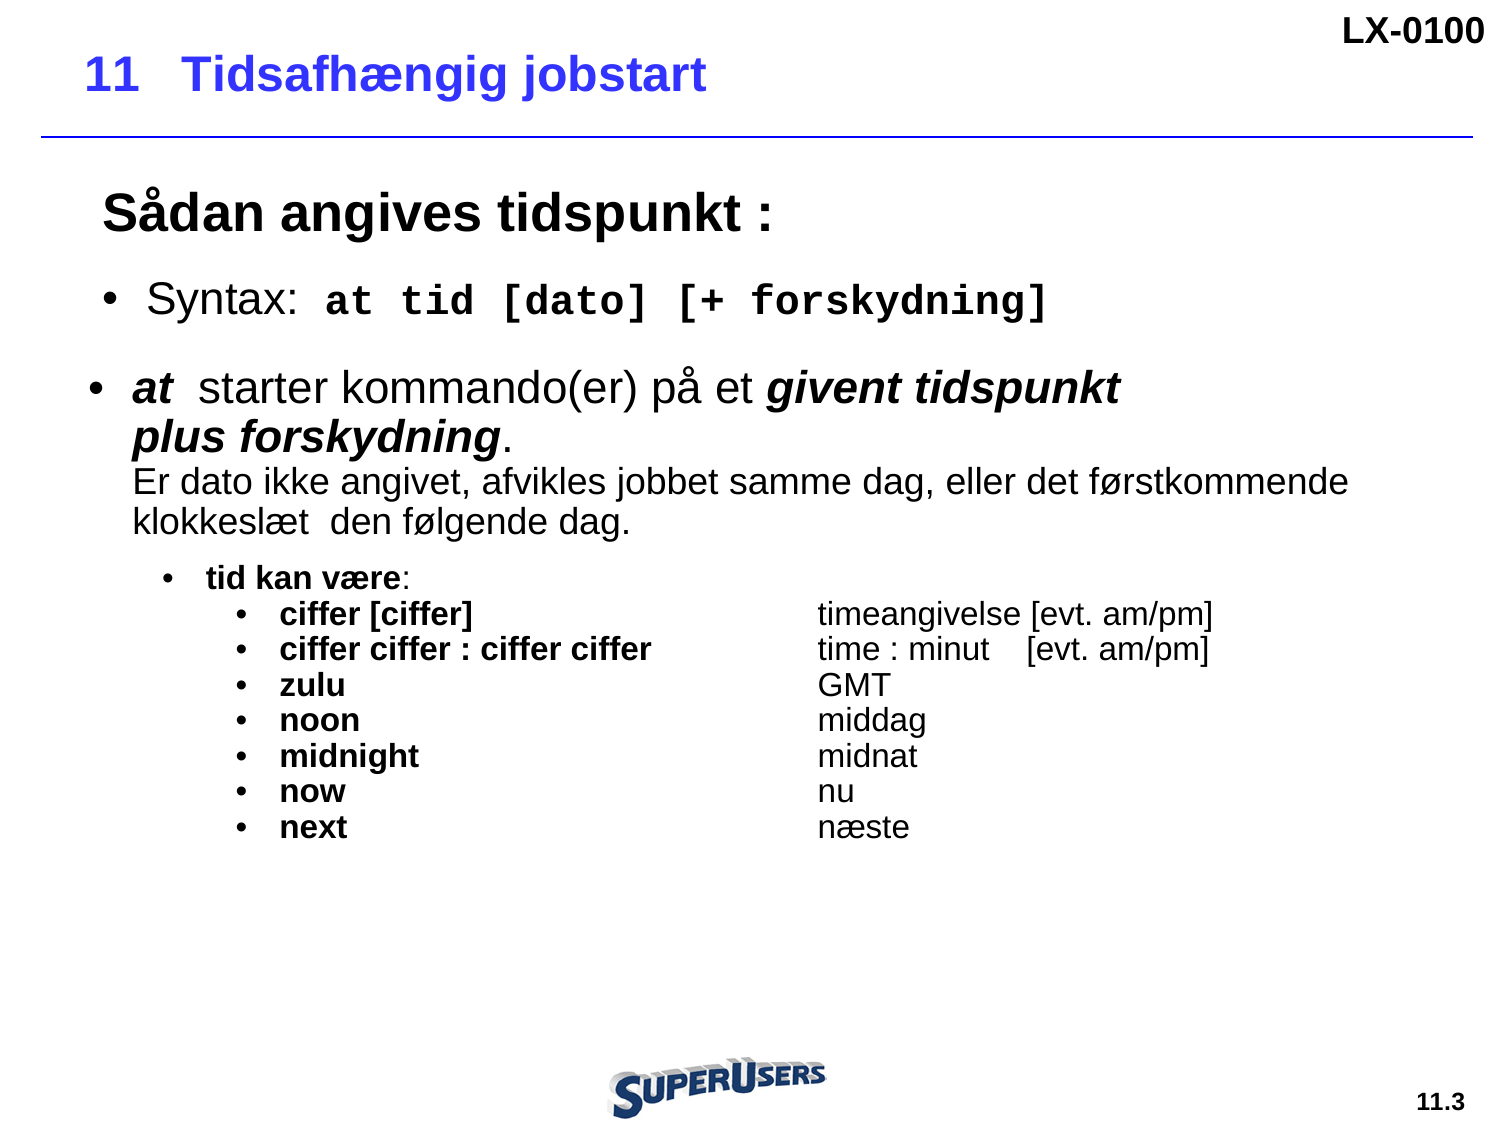

# 11 Tidsafhængig jobstart
Sådan angives tidspunkt :
Syntax: at tid [dato] [+ forskydning]
at starter kommando(er) på et givent tidspunkt
plus forskydning.
Er dato ikke angivet, afvikles jobbet samme dag, eller det førstkommende klokkeslæt den følgende dag.
tid kan være:
ciffer [ciffer] 			timeangivelse [evt. am/pm]
ciffer ciffer : ciffer ciffer 	time : minut [evt. am/pm]
zulu 				GMT
noon 				middag
midnight 			midnat
now 				nu
next 				næste